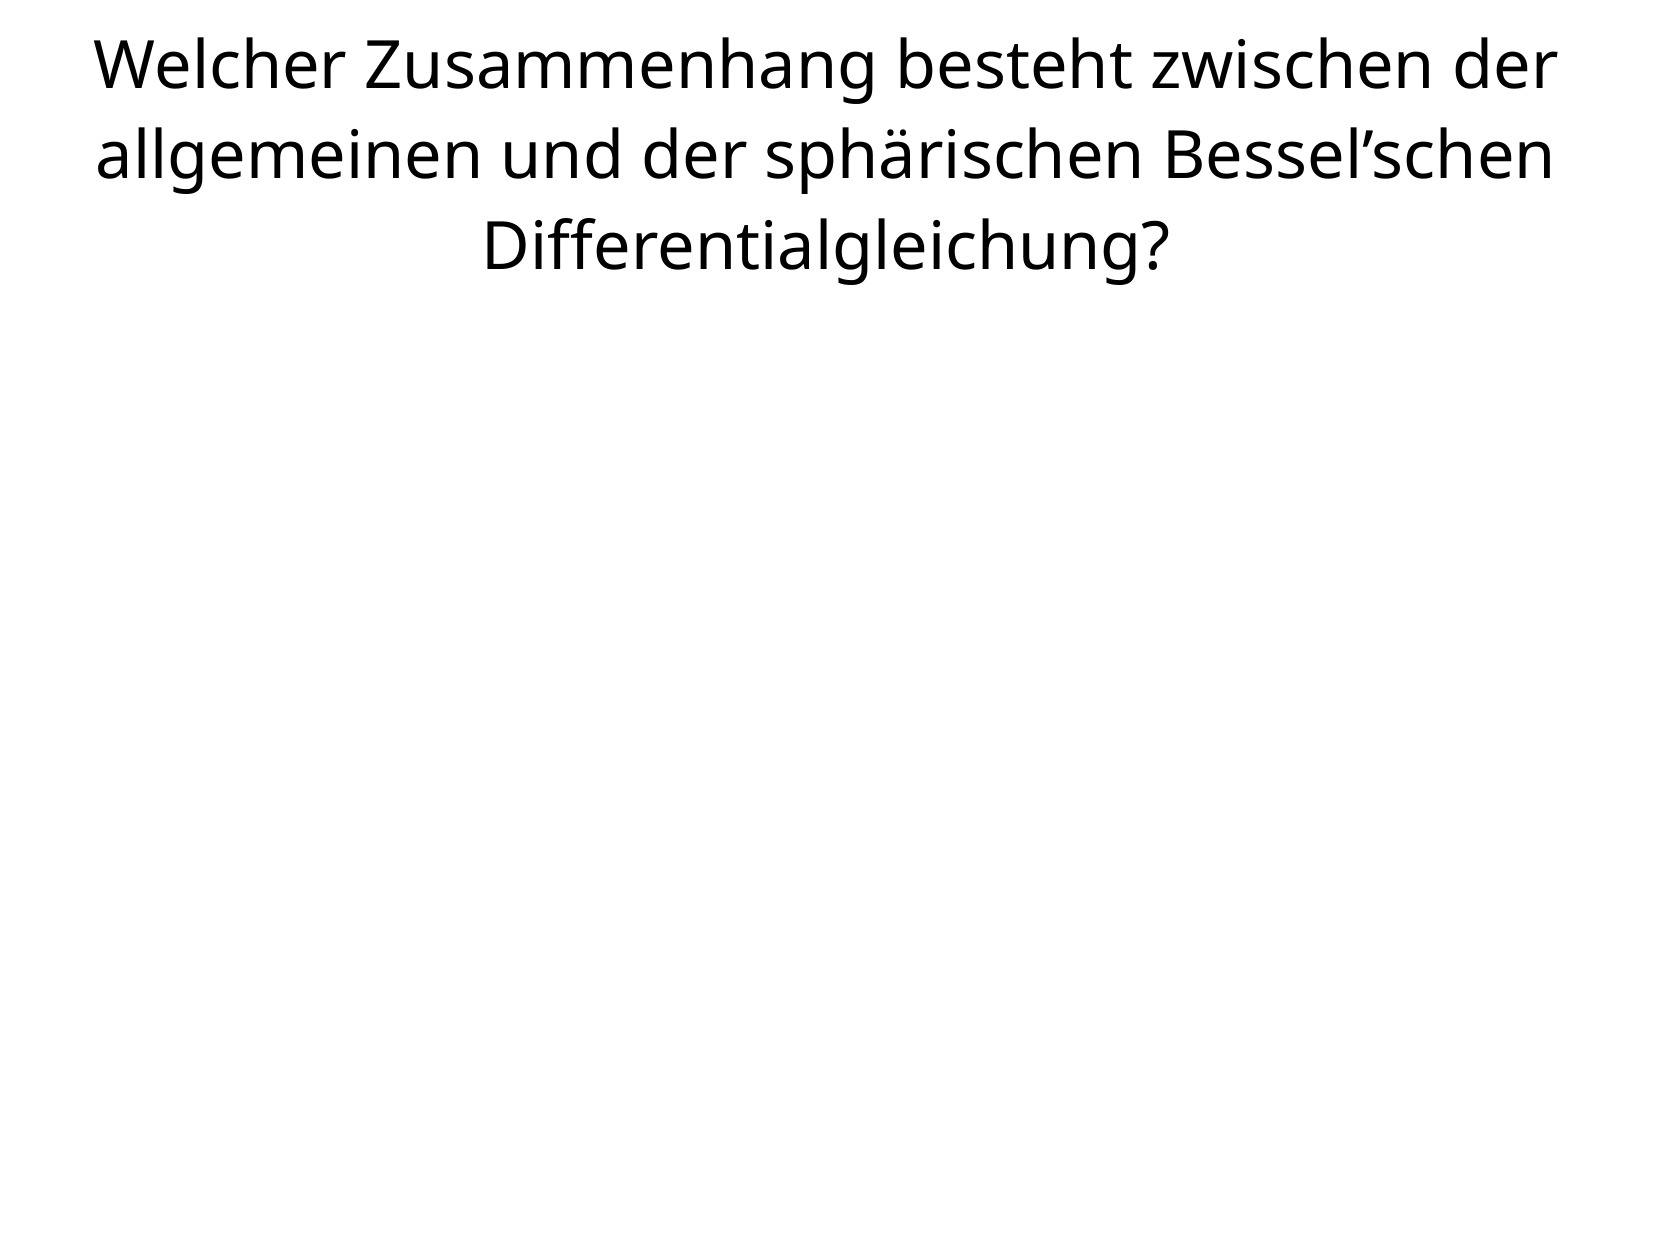

# Welcher Zusammenhang besteht zwischen der allgemeinen und der sphärischen Bessel’schen Differentialgleichung?